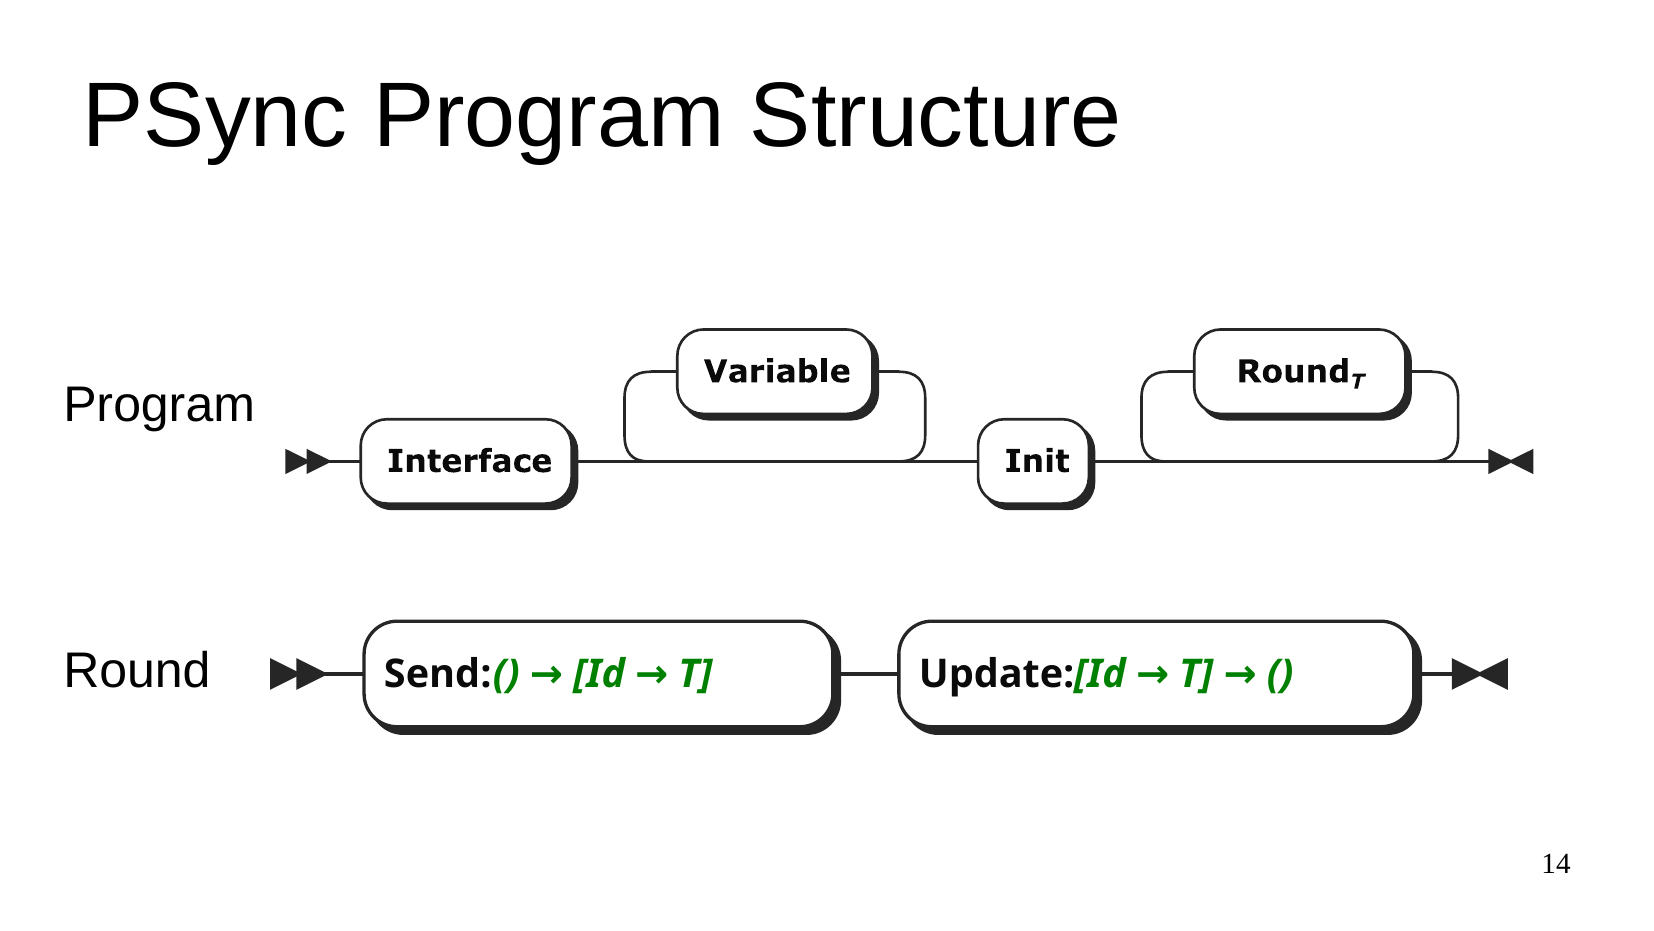

# PSync Program Structure
Program
Round
14